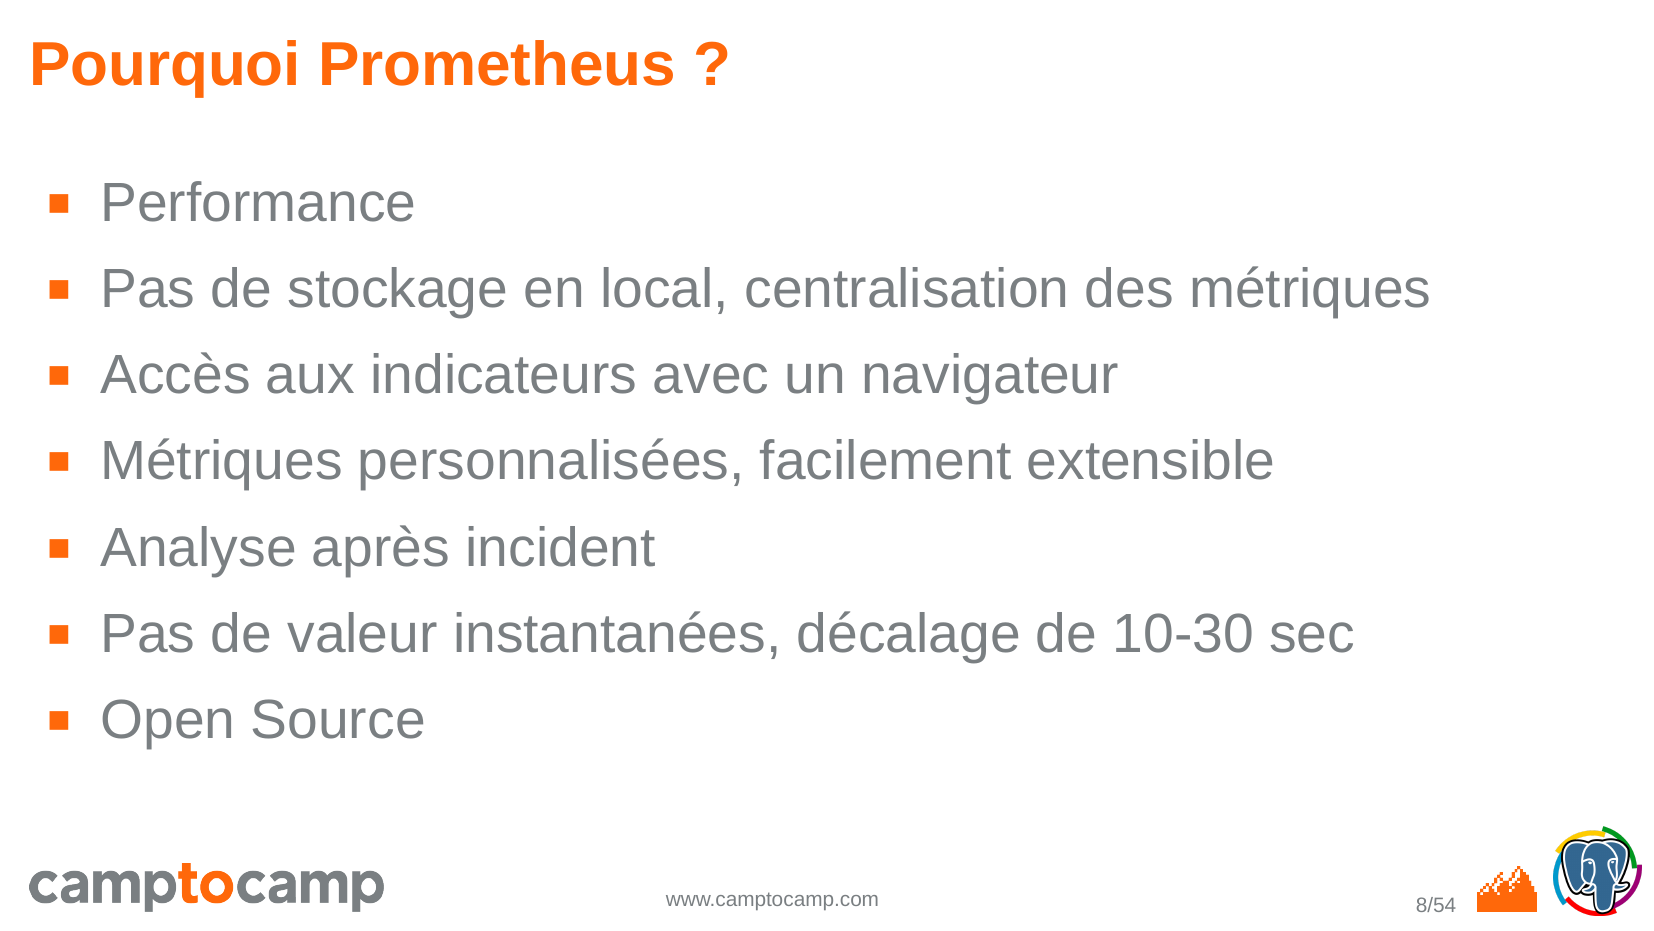

# Pourquoi Prometheus ?
Performance
Pas de stockage en local, centralisation des métriques
Accès aux indicateurs avec un navigateur
Métriques personnalisées, facilement extensible
Analyse après incident
Pas de valeur instantanées, décalage de 10-30 sec
Open Source